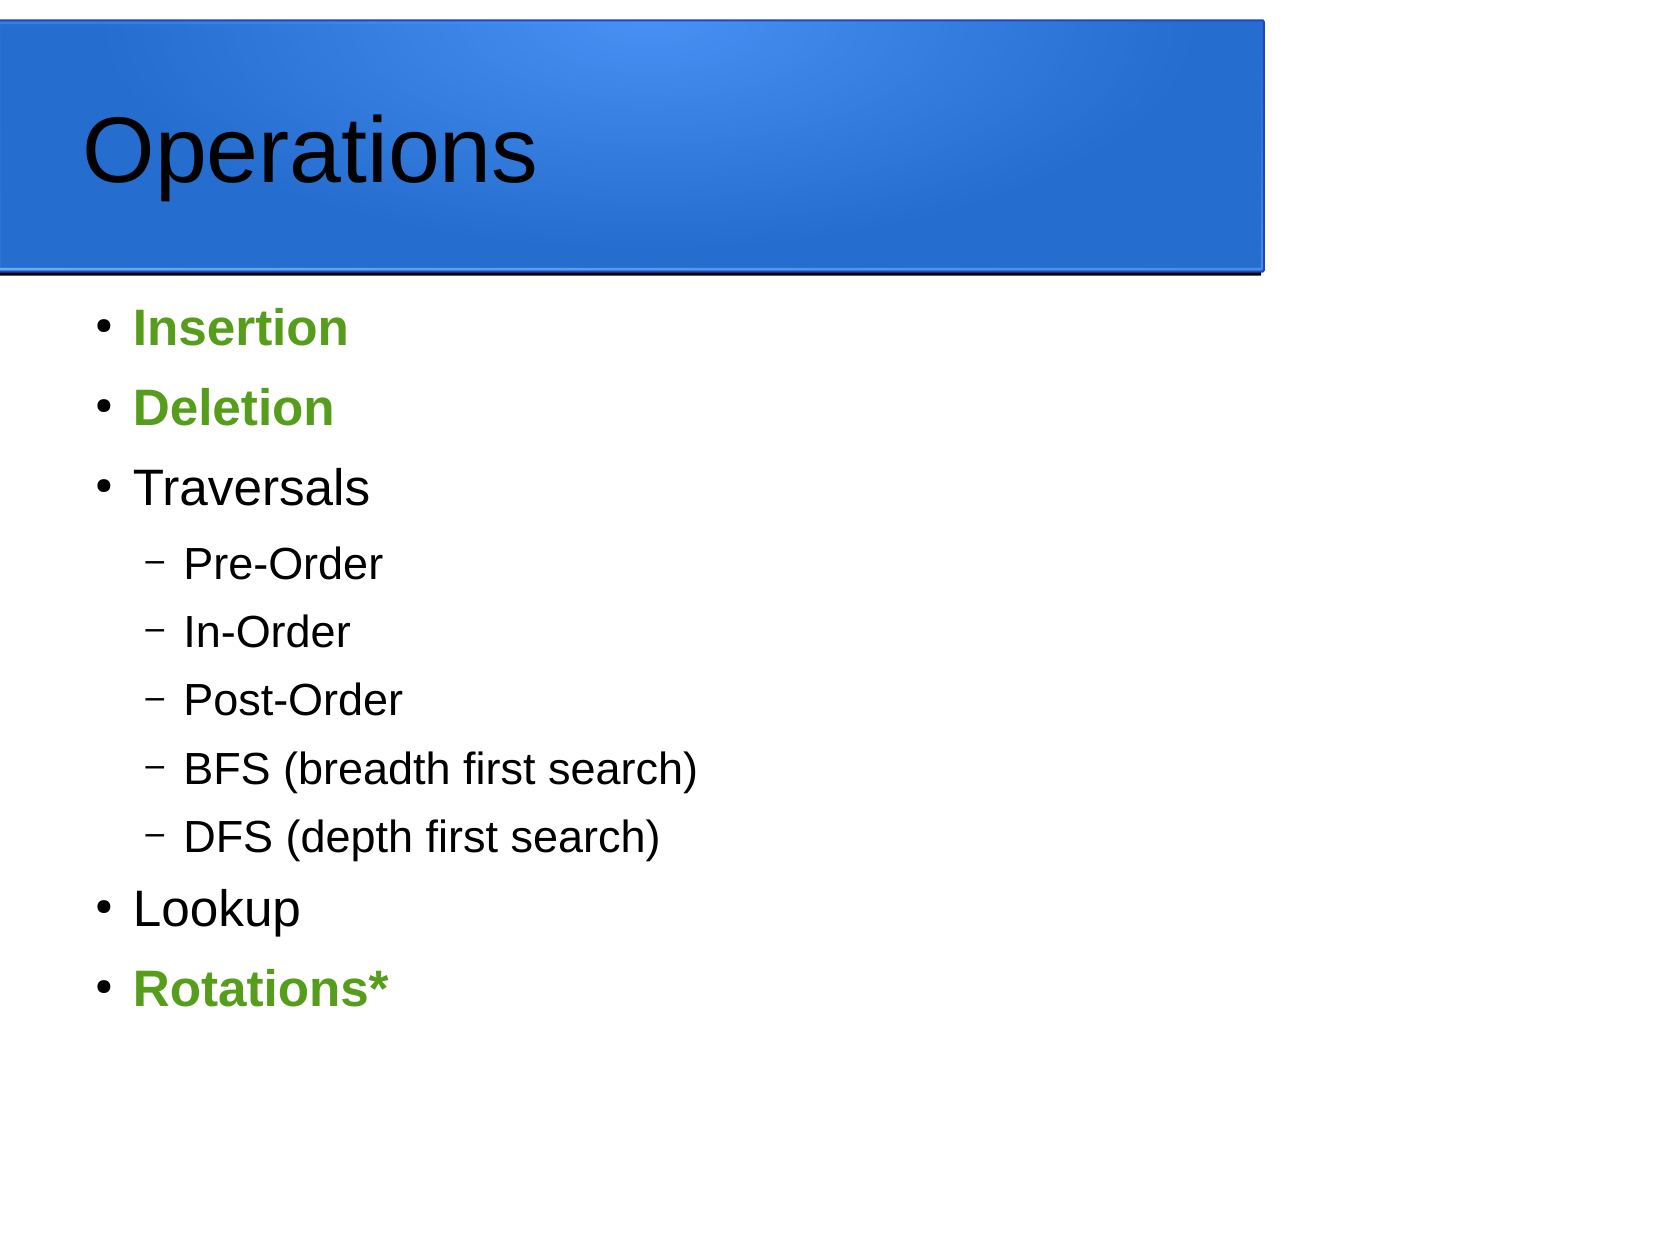

# Operations
Insertion
Deletion
Traversals
Pre-Order
In-Order
Post-Order
BFS (breadth first search)
DFS (depth first search)
Lookup
Rotations*